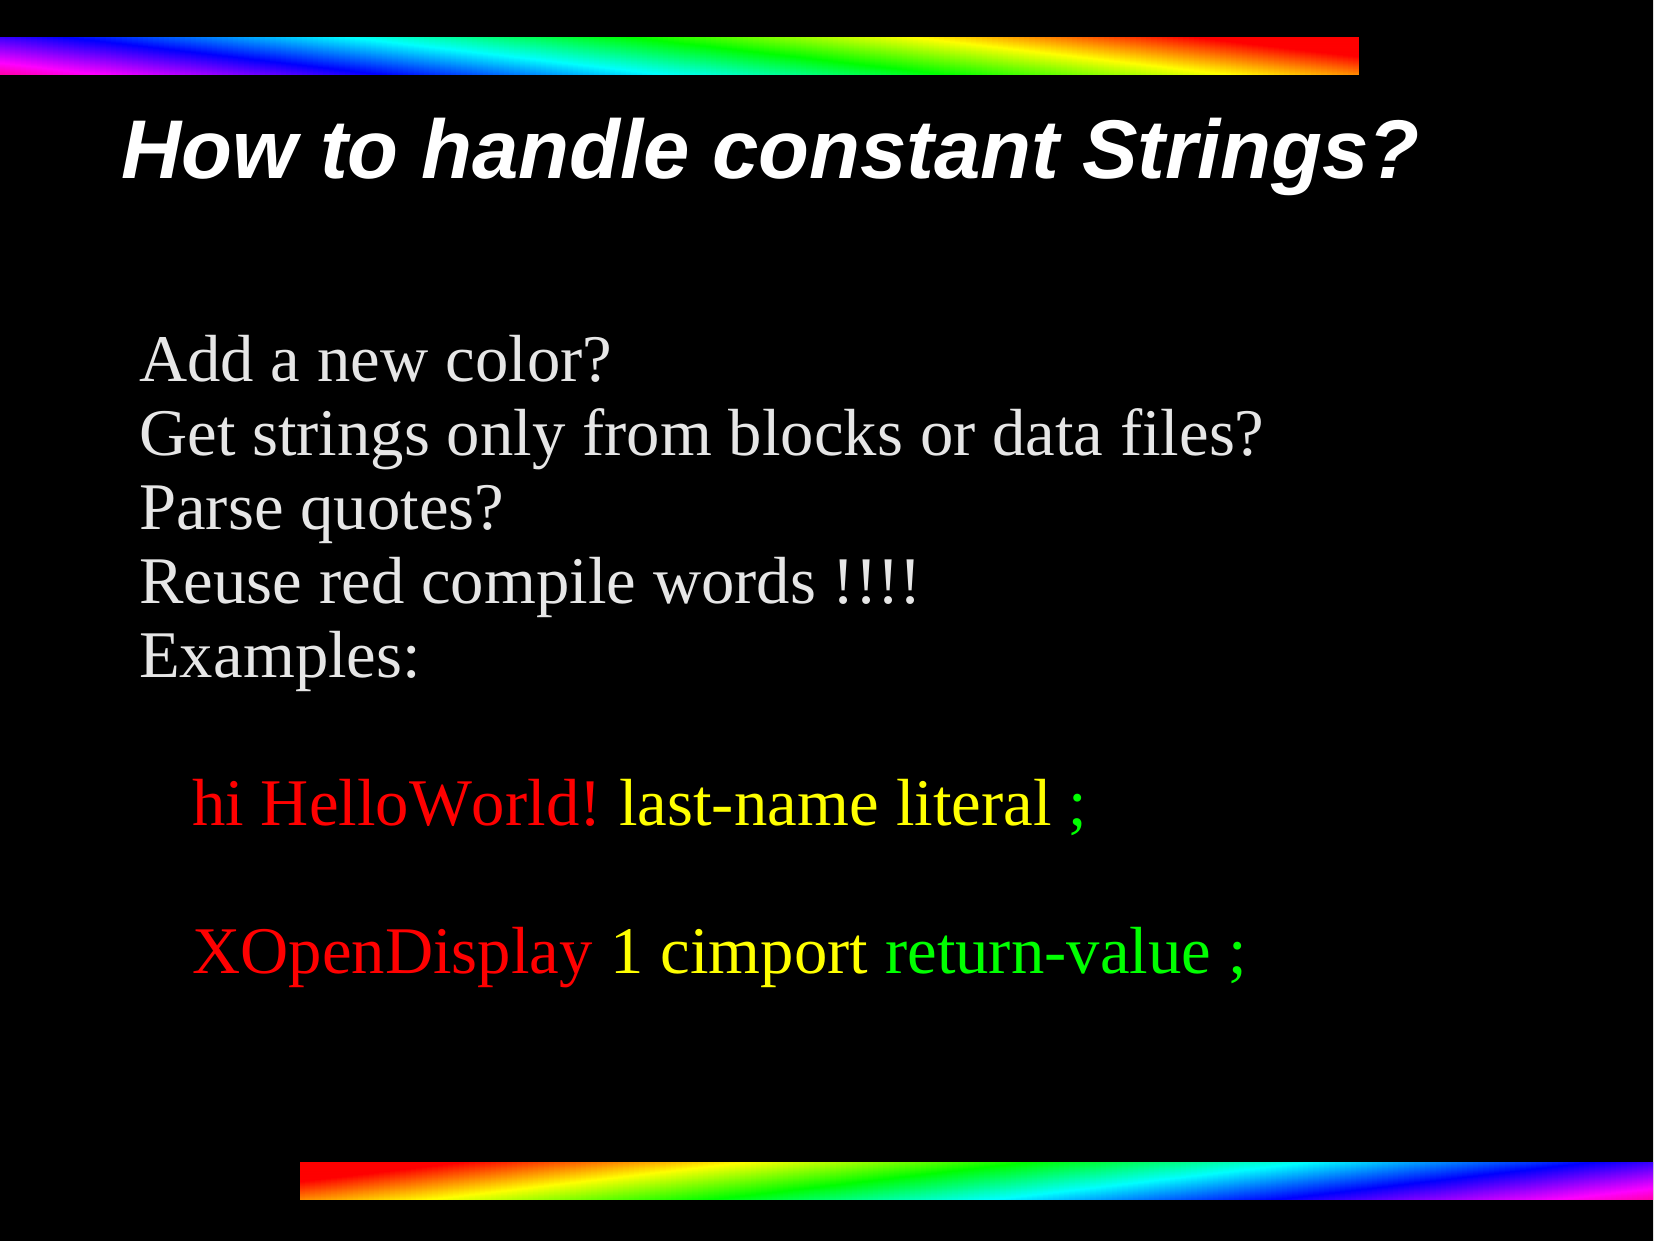

# How to handle constant Strings?
Add a new color?
Get strings only from blocks or data files?
Parse quotes?
Reuse red compile words !!!!
Examples:
hi HelloWorld! last-name literal ;
XOpenDisplay 1 cimport return-value ;